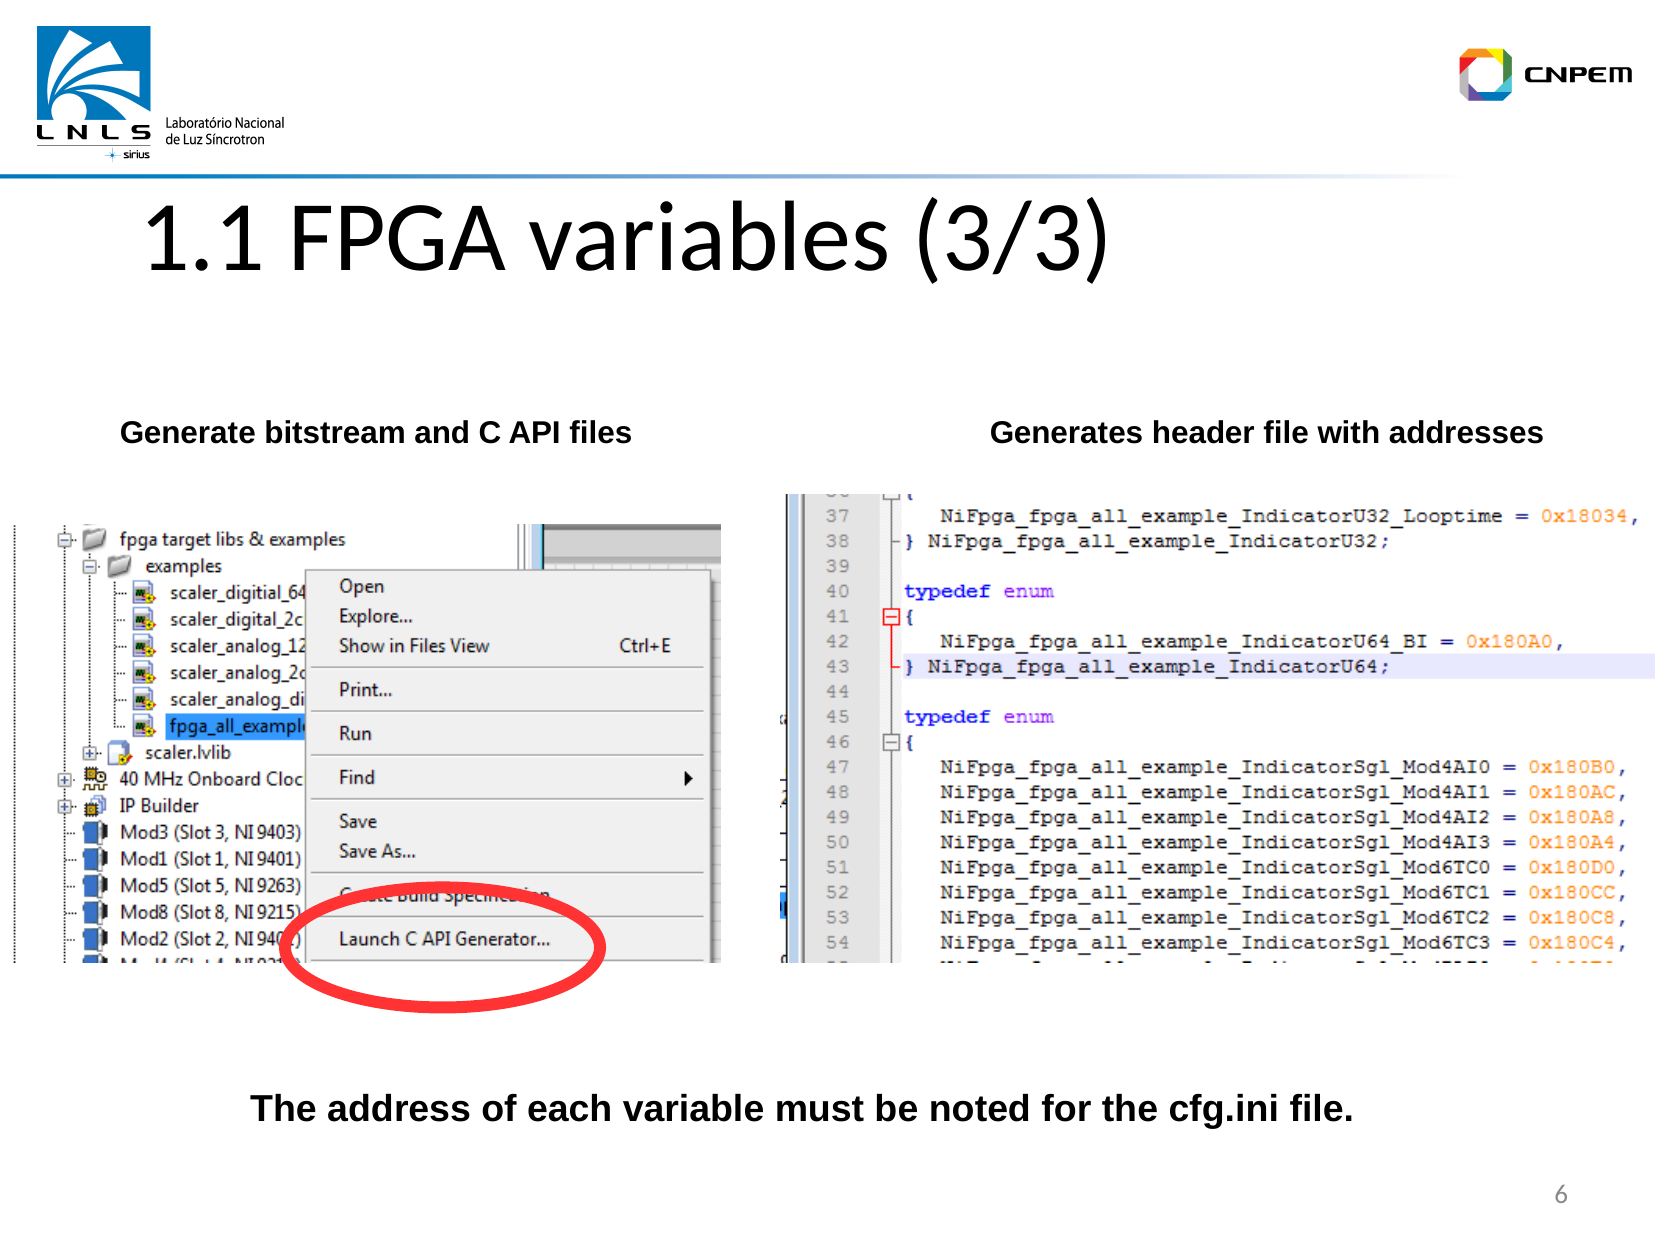

1.1 FPGA variables (3/3)
Generates header file with addresses
Generate bitstream and C API files
The address of each variable must be noted for the cfg.ini file.
6